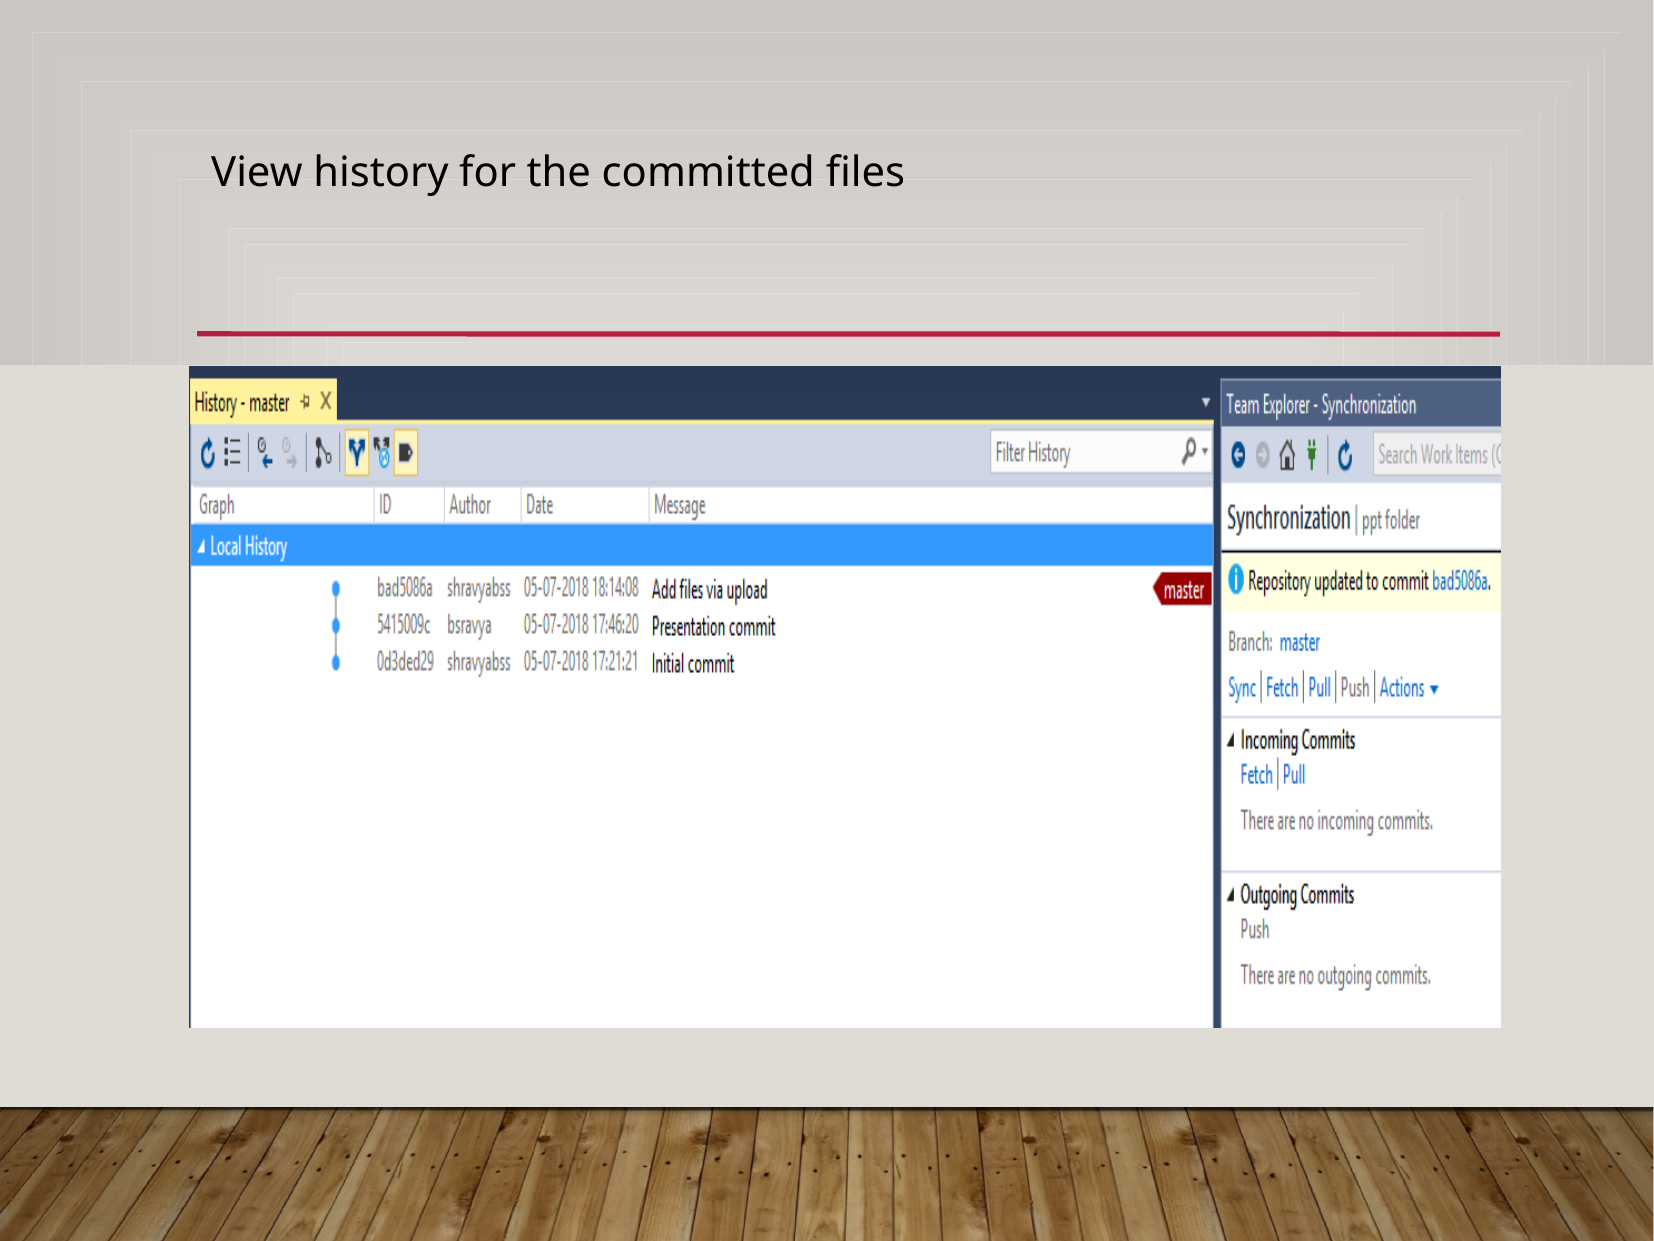

# View history for the committed files